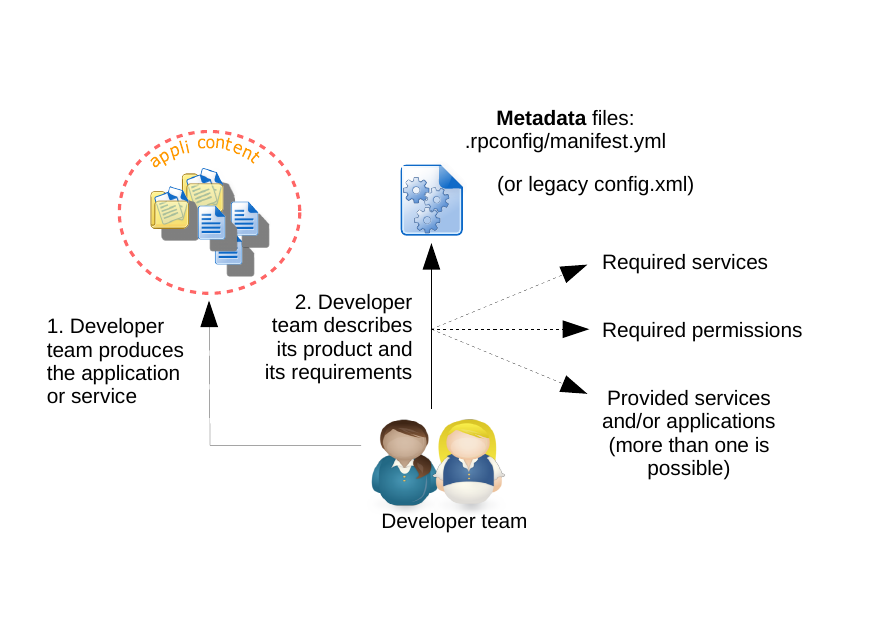

Metadata files:
.rpconfig/manifest.yml
(or legacy config.xml)
Required services
2. Developer team describes its product and its requirements
1. Developer team produces the application or service
Required permissions
Provided services
and/or applications
(more than one is
possible)
Developer team